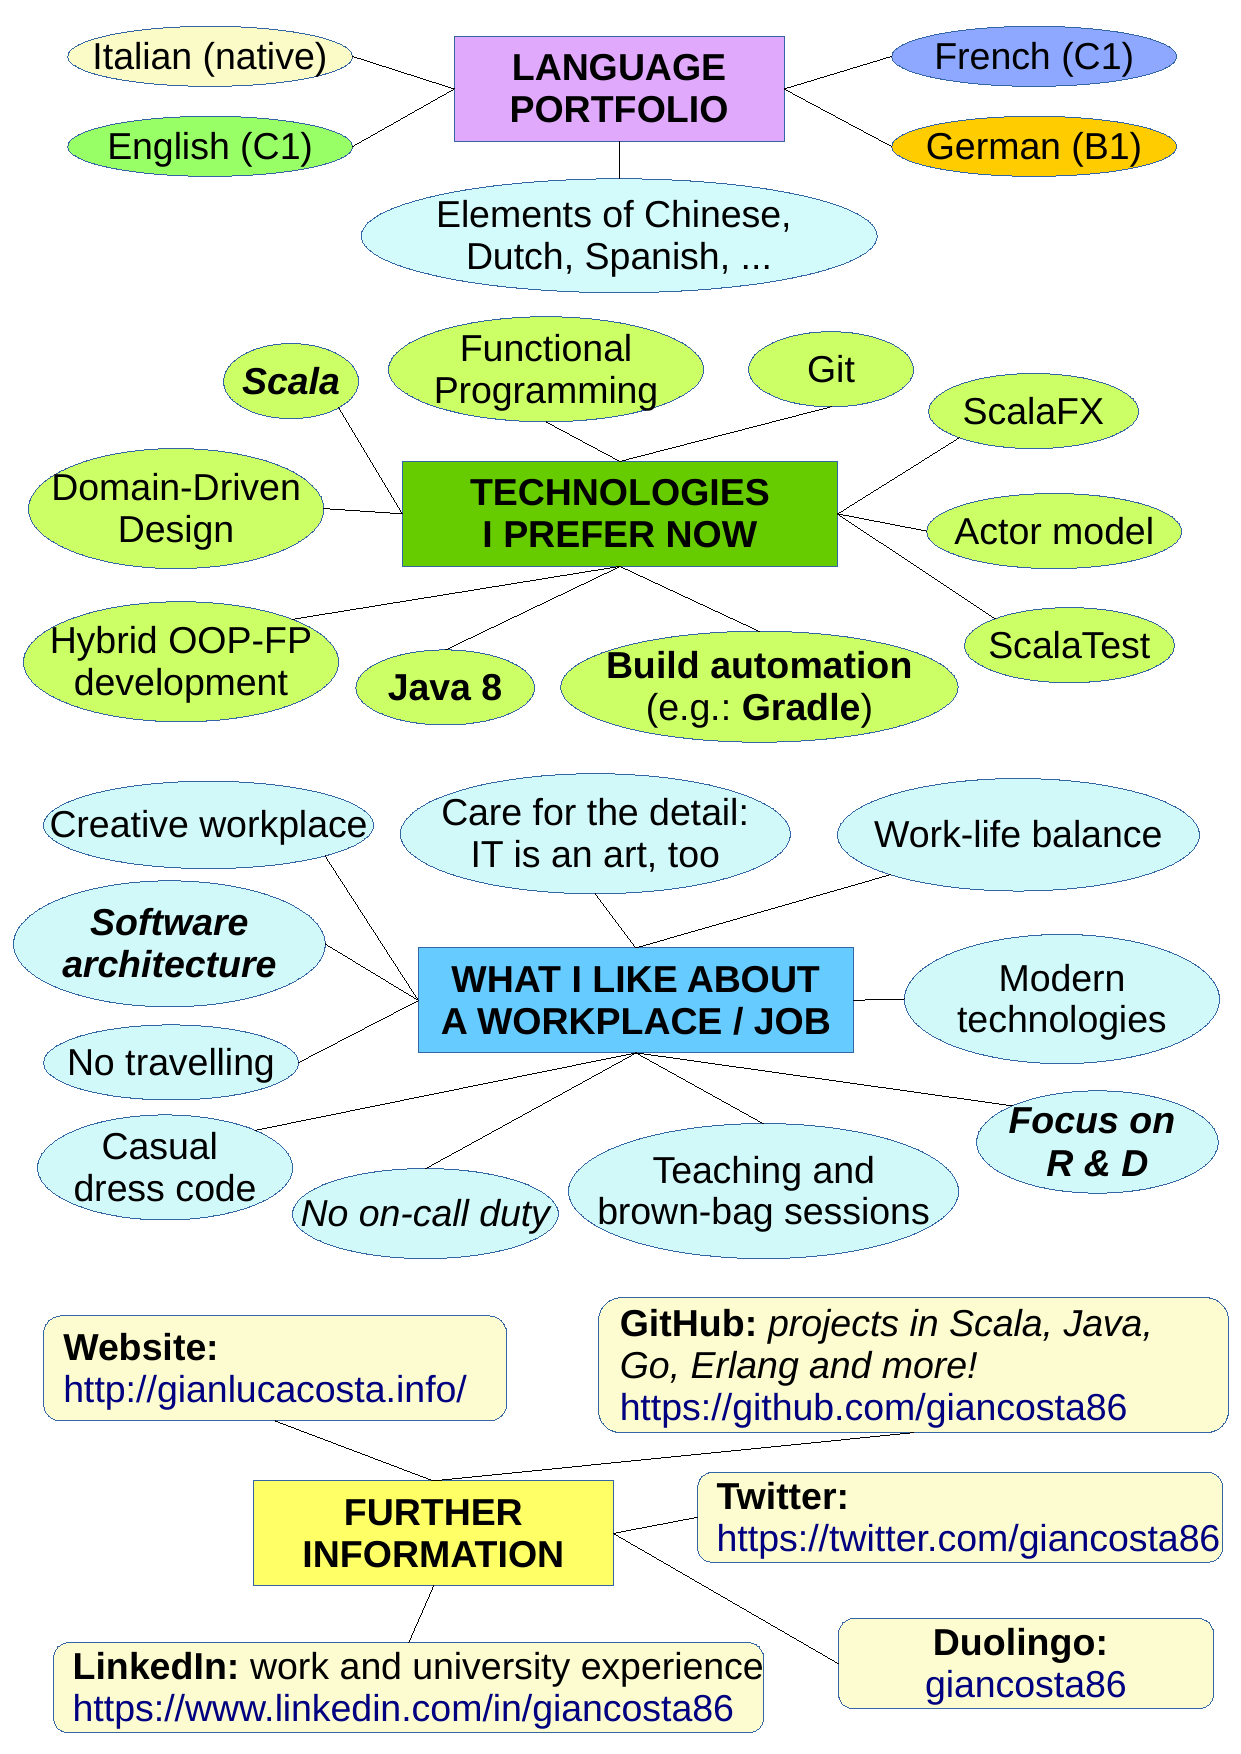

Italian (native)
French (C1)
LANGUAGE
PORTFOLIO
English (C1)
German (B1)
Elements of Chinese,
Dutch, Spanish, ...
Functional
Programming
Git
Scala
ScalaFX
Domain-Driven
Design
TECHNOLOGIES
I PREFER NOW
Actor model
Hybrid OOP-FP
development
ScalaTest
Build automation
(e.g.: Gradle)
Java 8
Care for the detail:
IT is an art, too
Work-life balance
Creative workplace
Software
architecture
Modern
technologies
WHAT I LIKE ABOUT
A WORKPLACE / JOB
No travelling
Focus on
R & D
Casual
dress code
Teaching and
brown-bag sessions
No on-call duty
GitHub: projects in Scala, Java,
Go, Erlang and more!
https://github.com/giancosta86
Website:
http://gianlucacosta.info/
Twitter:
https://twitter.com/giancosta86
FURTHER
INFORMATION
Duolingo:
giancosta86
LinkedIn: work and university experience
https://www.linkedin.com/in/giancosta86